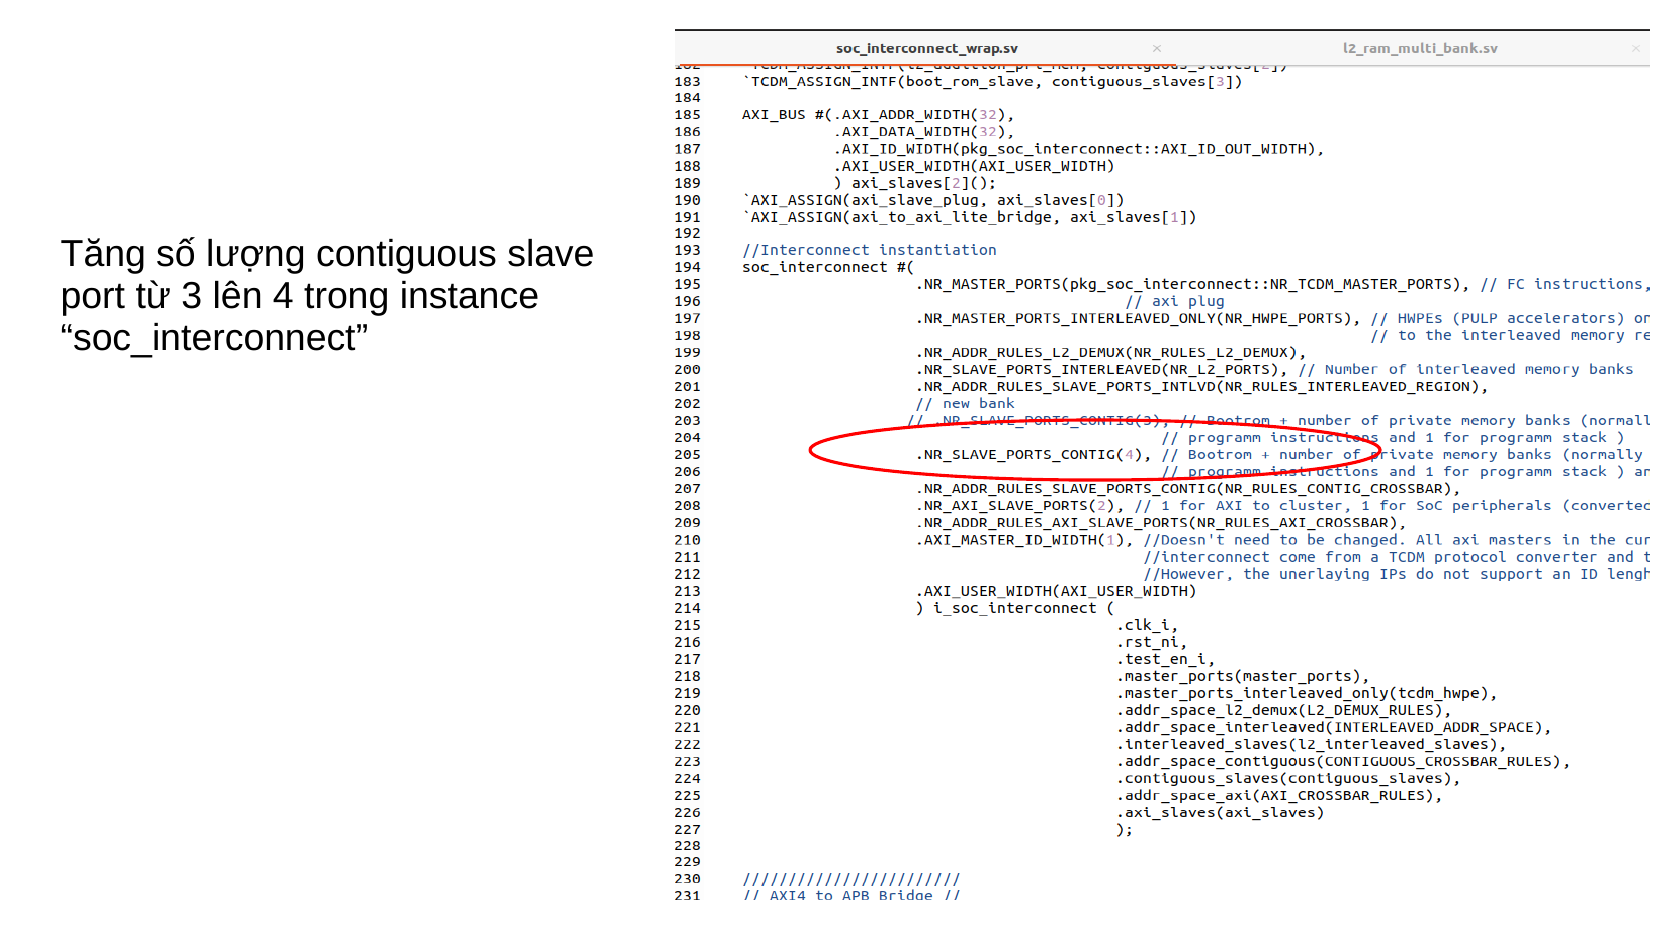

Tăng số lượng contiguous slave
port từ 3 lên 4 trong instance
“soc_interconnect”